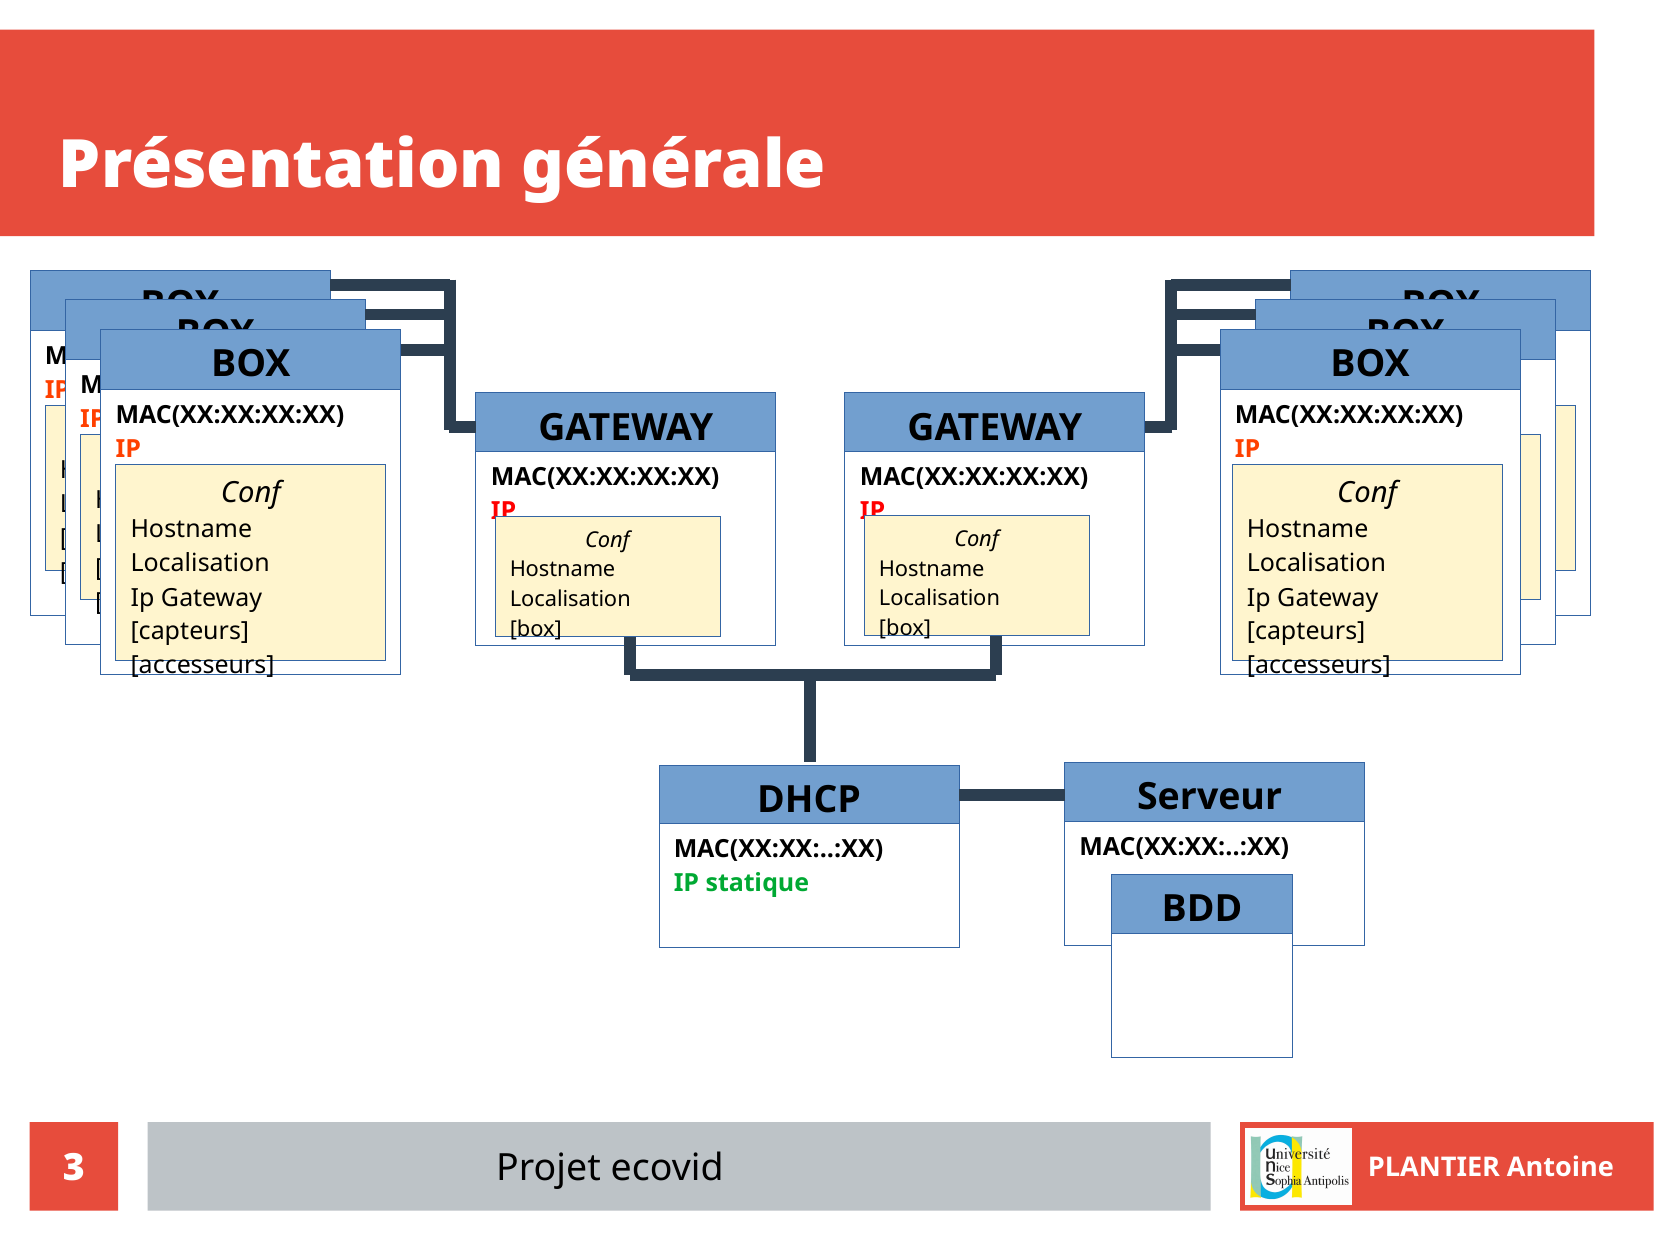

# Présentation générale
BOX
BOX
BOX
BOX
BOX
BOX
BOX
BOX
BOX
BOX
BOX
BOX
MAC(XX:XX:XX:XX)
IP
MAC(XX:XX:XX:XX)
IP
MAC(XX:XX:XX:XX)
IP
MAC(XX:XX:XX:XX)
IP
MAC(XX:XX:XX:XX)
IP
MAC(XX:XX:XX:XX)
IP
MAC(XX:XX:XX:XX)
IP
MAC(XX:XX:XX:XX)
IP
MAC(XX:XX:XX:XX)
IP
MAC(XX:XX:XX:XX)
IP
MAC(XX:XX:XX:XX)
IP
MAC(XX:XX:XX:XX)
IP
GATEWAY
GATEWAY
Conf
Hostname
Localisation
[capteurs]
[accesseurs]
Conf
Hostname
Localisation
[capteurs]
[accesseurs]
Conf
Hostname
Localisation
[capteurs]
[accesseurs]
Conf
Hostname
Localisation
[capteurs]
[accesseurs]
Conf
Hostname
Localisation
[capteurs]
[accesseurs]
Conf
Hostname
Localisation
[capteurs]
[accesseurs]
Conf
Hostname
Localisation
[capteurs]
[accesseurs]
Conf
Hostname
Localisation
[capteurs]
[accesseurs]
MAC(XX:XX:XX:XX)
IP
MAC(XX:XX:XX:XX)
IP
Conf
Hostname
Localisation
[capteurs]
[accesseurs]
Conf
Hostname
Localisation
Ip Gateway
[capteurs]
[accesseurs]
Conf
Hostname
Localisation
Ip Gateway
[capteurs]
[accesseurs]
Conf
Hostname
Localisation
[capteurs]
[accesseurs]
Conf
Hostname
Localisation
[box]
Conf
Hostname
Localisation
[box]
Serveur
DHCP
MAC(XX:XX:..:XX)
MAC(XX:XX:..:XX)
IP statique
BDD
3